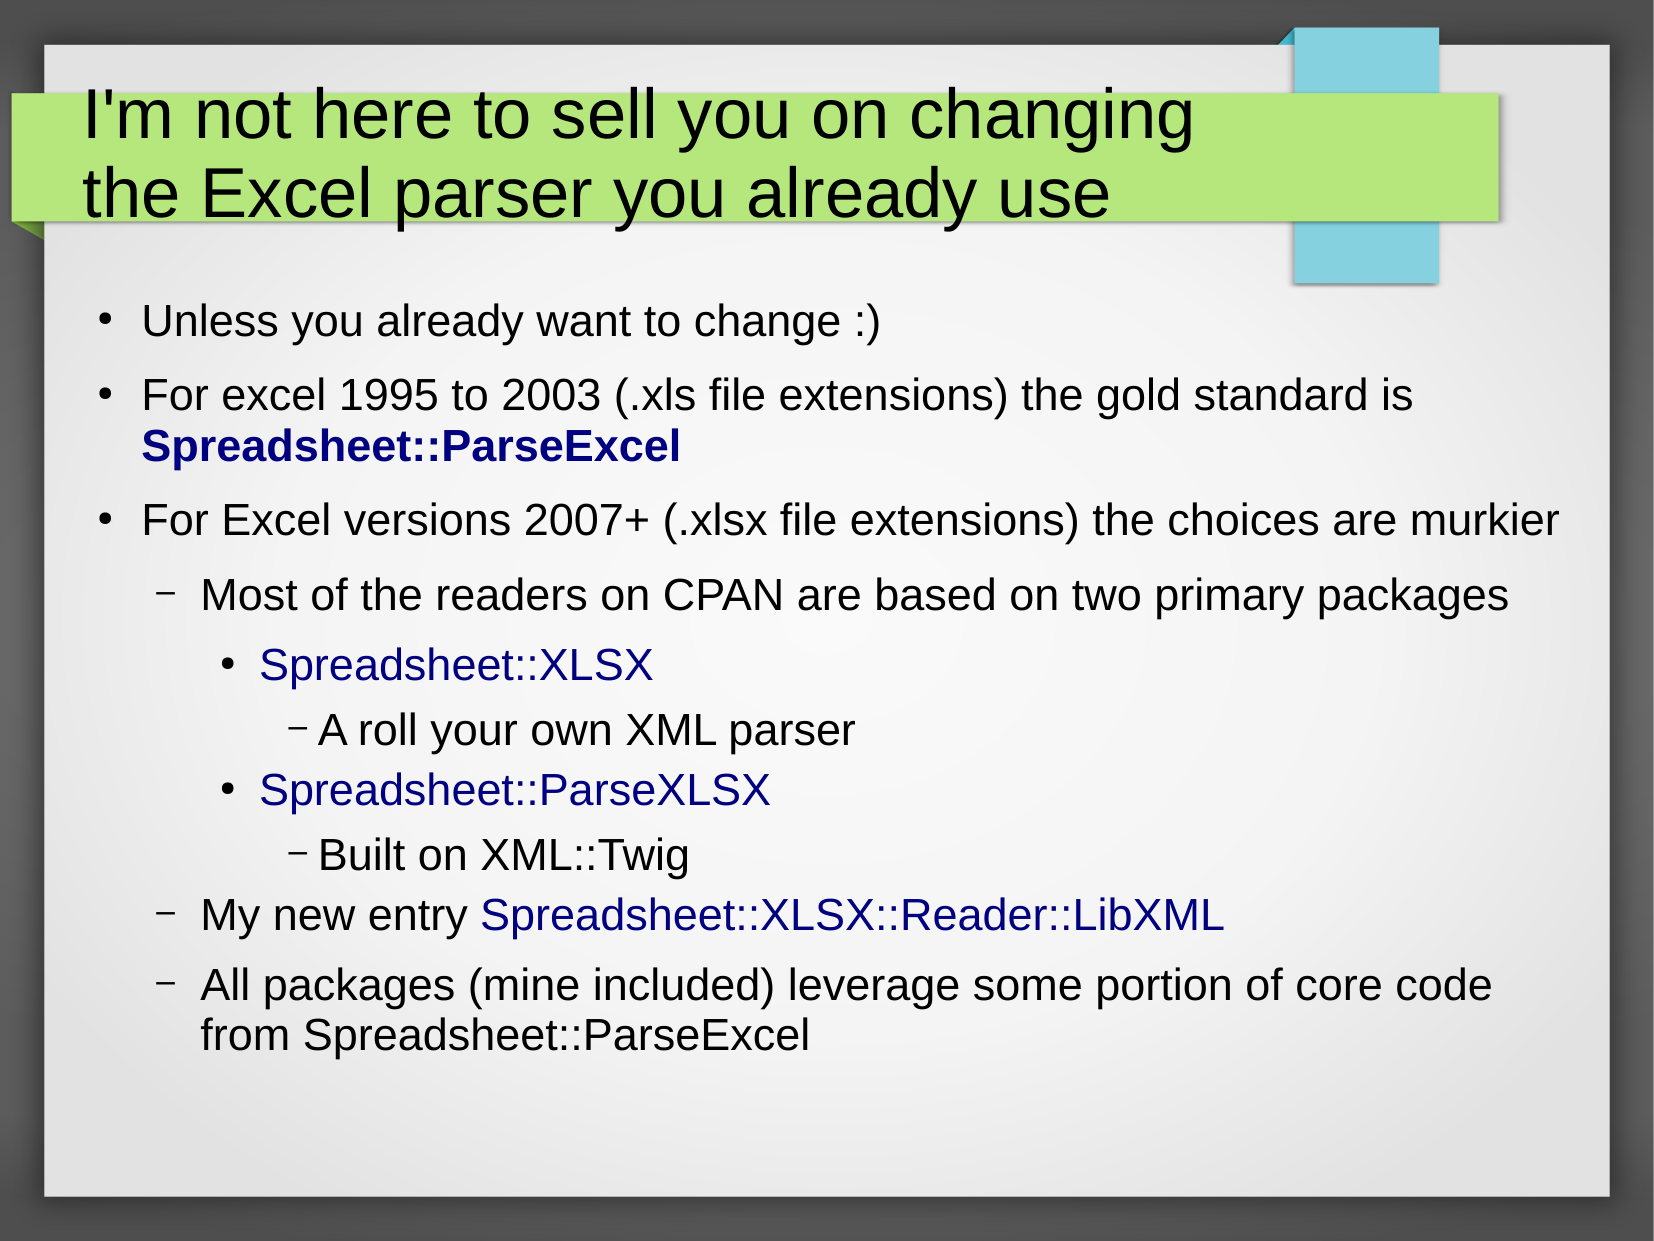

# I'm not here to sell you on changing the Excel parser you already use
Unless you already want to change :)
For excel 1995 to 2003 (.xls file extensions) the gold standard is Spreadsheet::ParseExcel
For Excel versions 2007+ (.xlsx file extensions) the choices are murkier
Most of the readers on CPAN are based on two primary packages
Spreadsheet::XLSX
A roll your own XML parser
Spreadsheet::ParseXLSX
Built on XML::Twig
My new entry Spreadsheet::XLSX::Reader::LibXML
All packages (mine included) leverage some portion of core code from Spreadsheet::ParseExcel